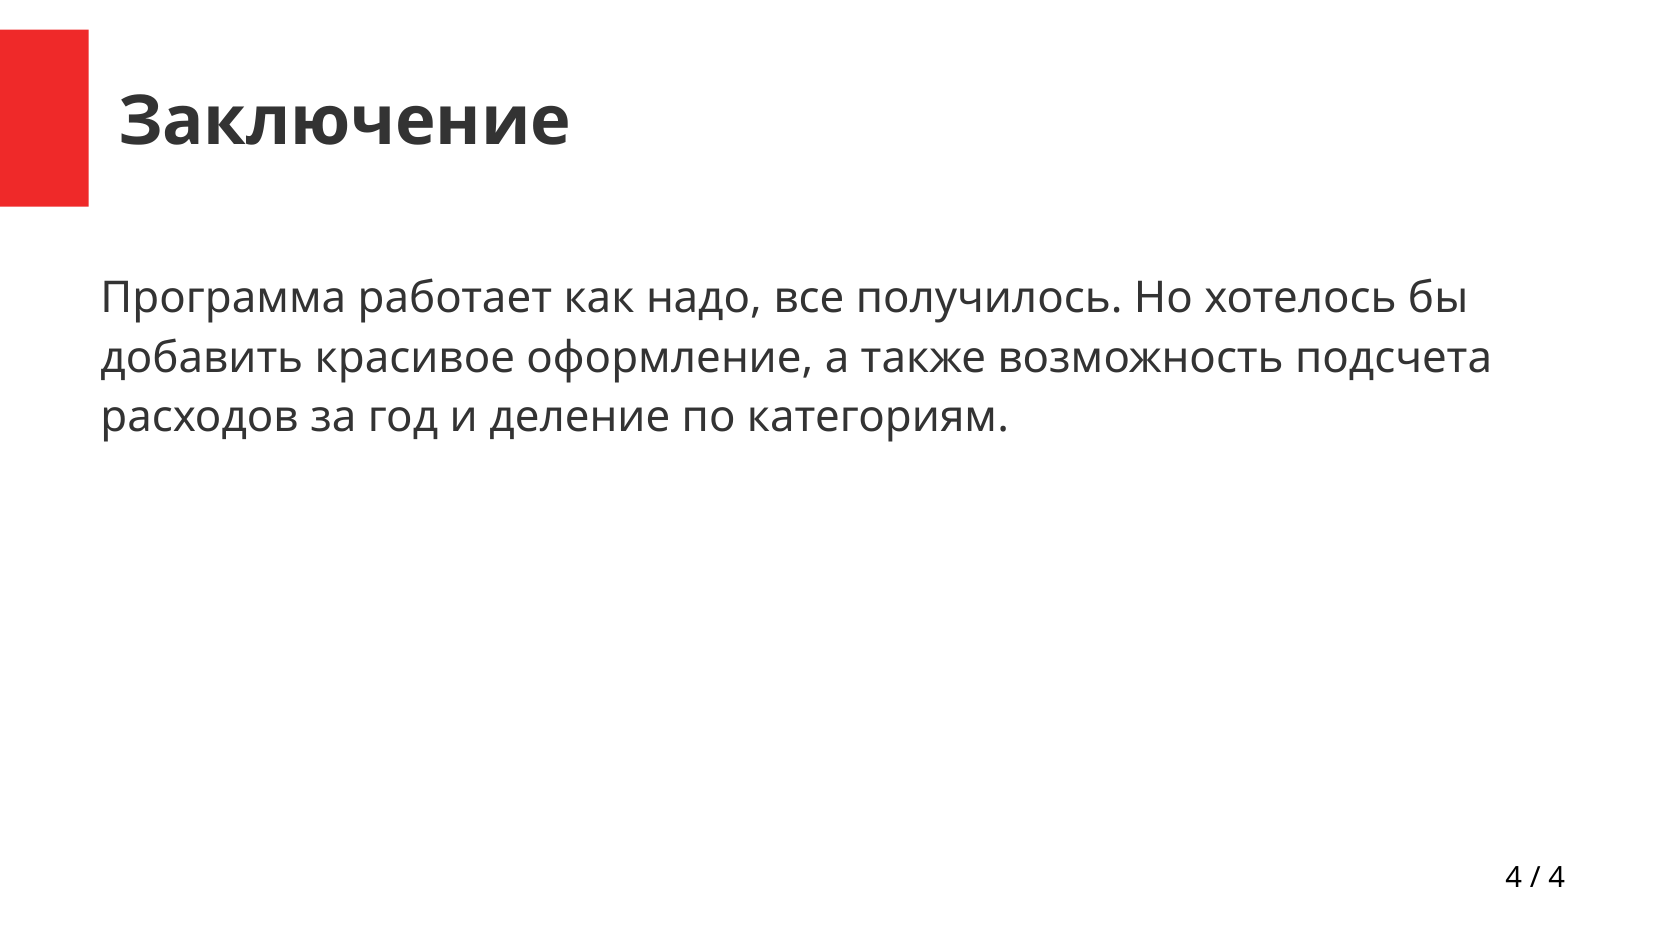

# Заключение
Программа работает как надо, все получилось. Но хотелось бы добавить красивое оформление, а также возможность подсчета расходов за год и деление по категориям.
4